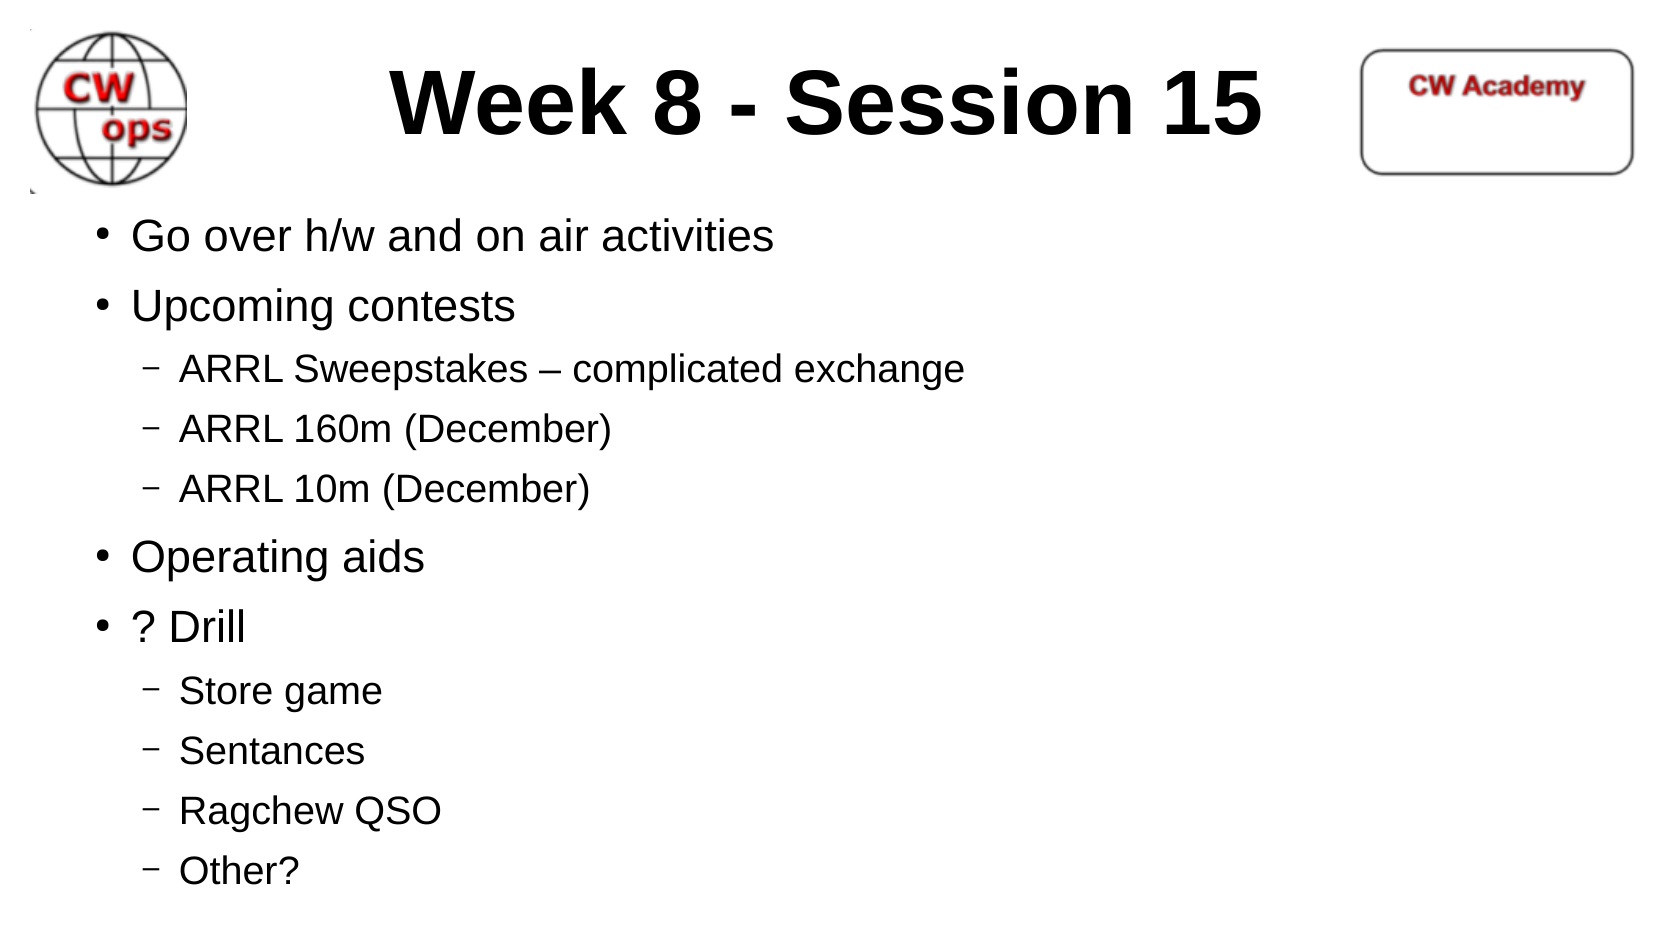

Week 8 - Session 15
# Go over h/w and on air activities
Upcoming contests
ARRL Sweepstakes – complicated exchange
ARRL 160m (December)
ARRL 10m (December)
Operating aids
? Drill
Store game
Sentances
Ragchew QSO
Other?